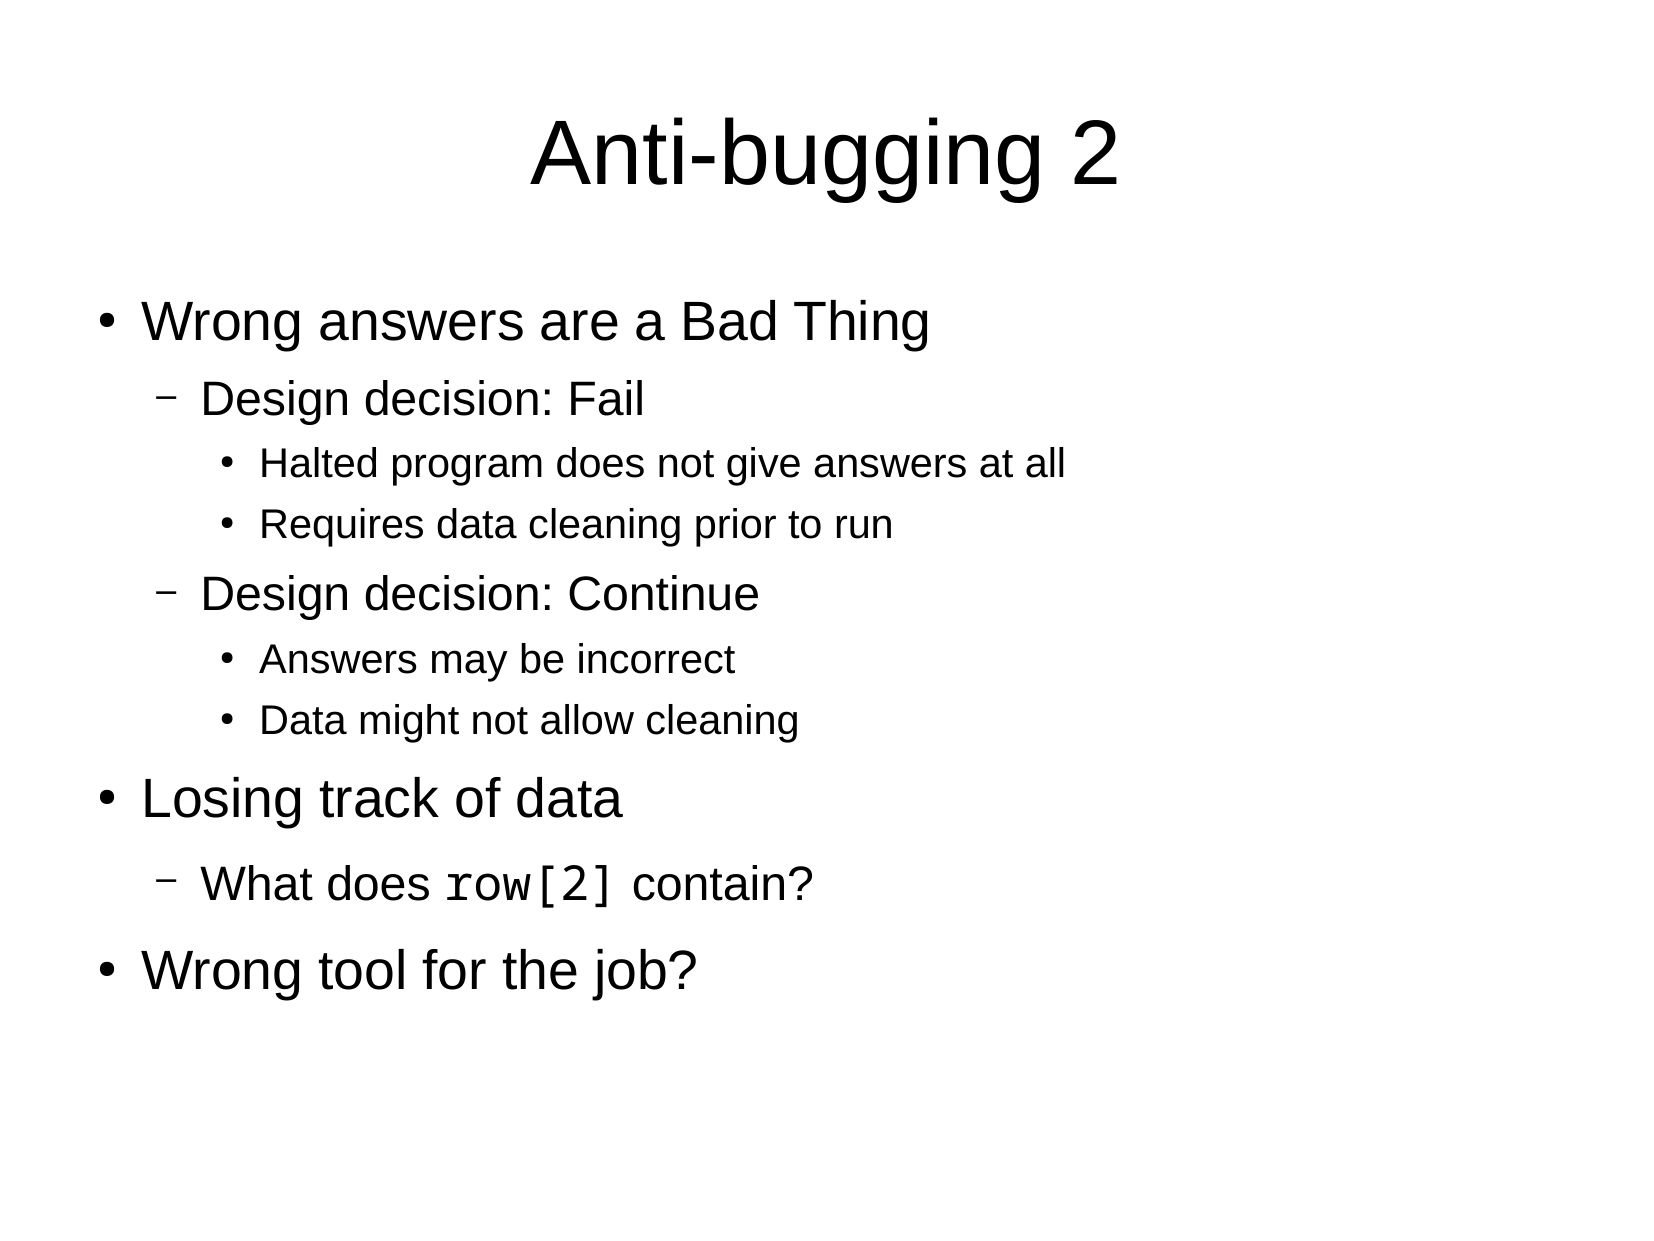

# Anti-bugging 2
Wrong answers are a Bad Thing
Design decision: Fail
Halted program does not give answers at all
Requires data cleaning prior to run
Design decision: Continue
Answers may be incorrect
Data might not allow cleaning
Losing track of data
What does row[2] contain?
Wrong tool for the job?